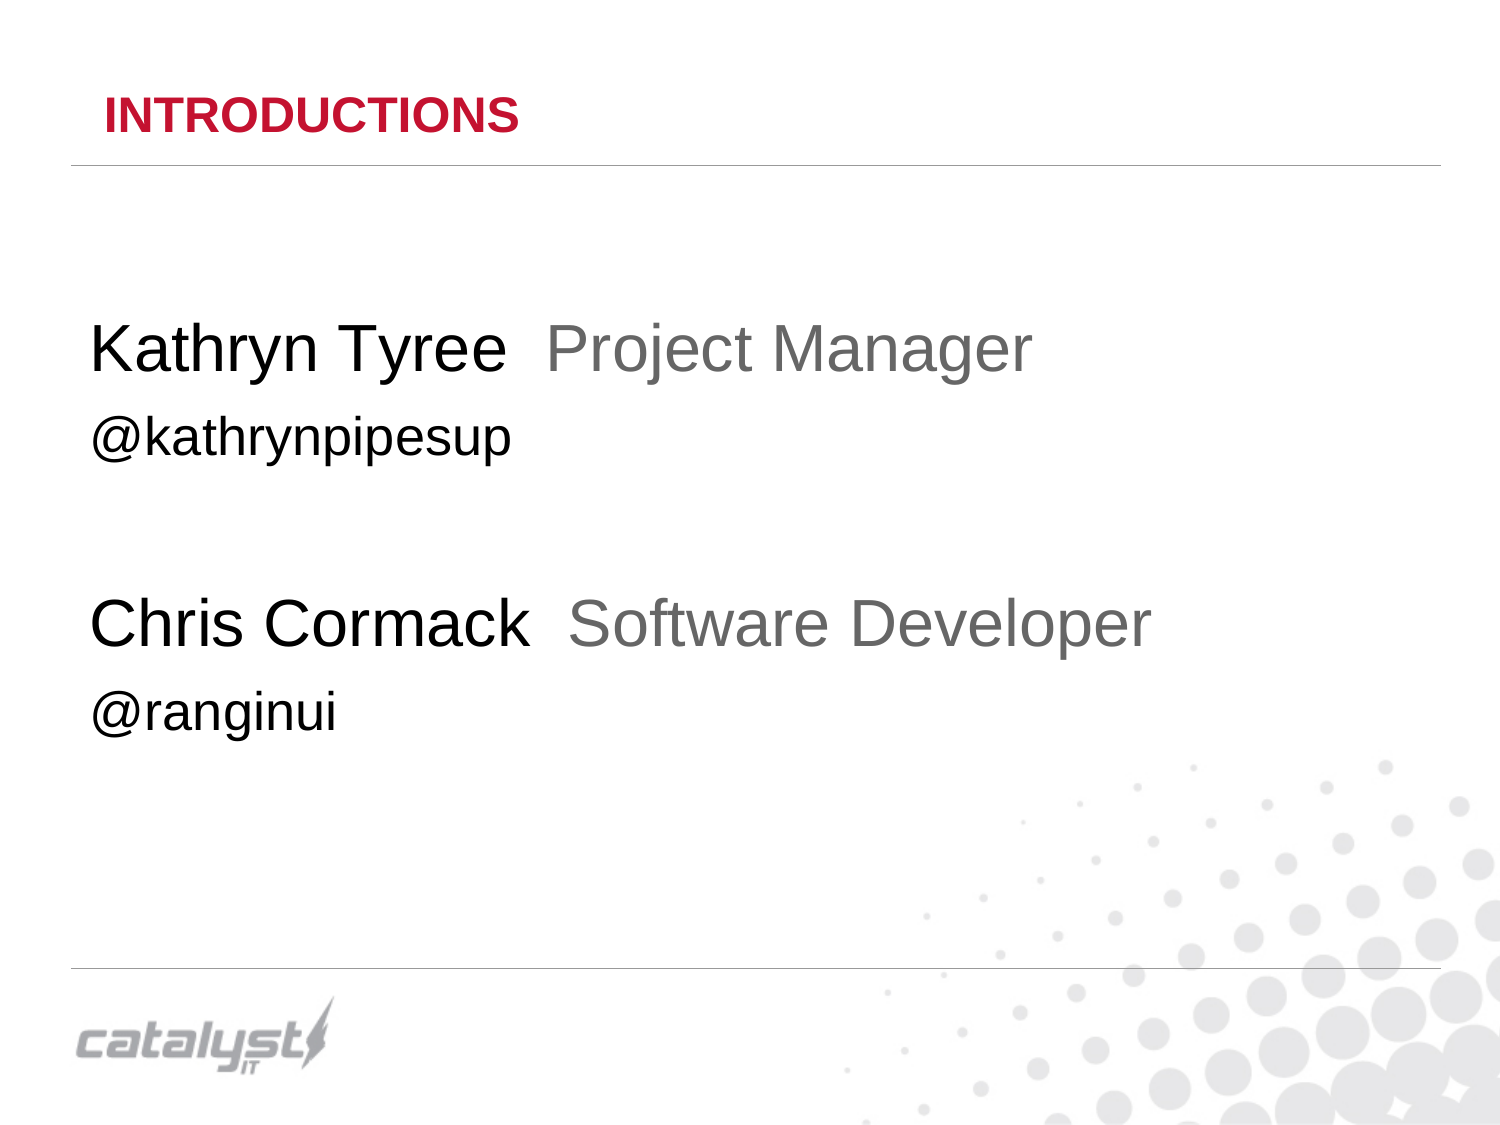

# INTRODUCTIONS
Kathryn Tyree Project Manager
@kathrynpipesup
Chris Cormack Software Developer
@ranginui